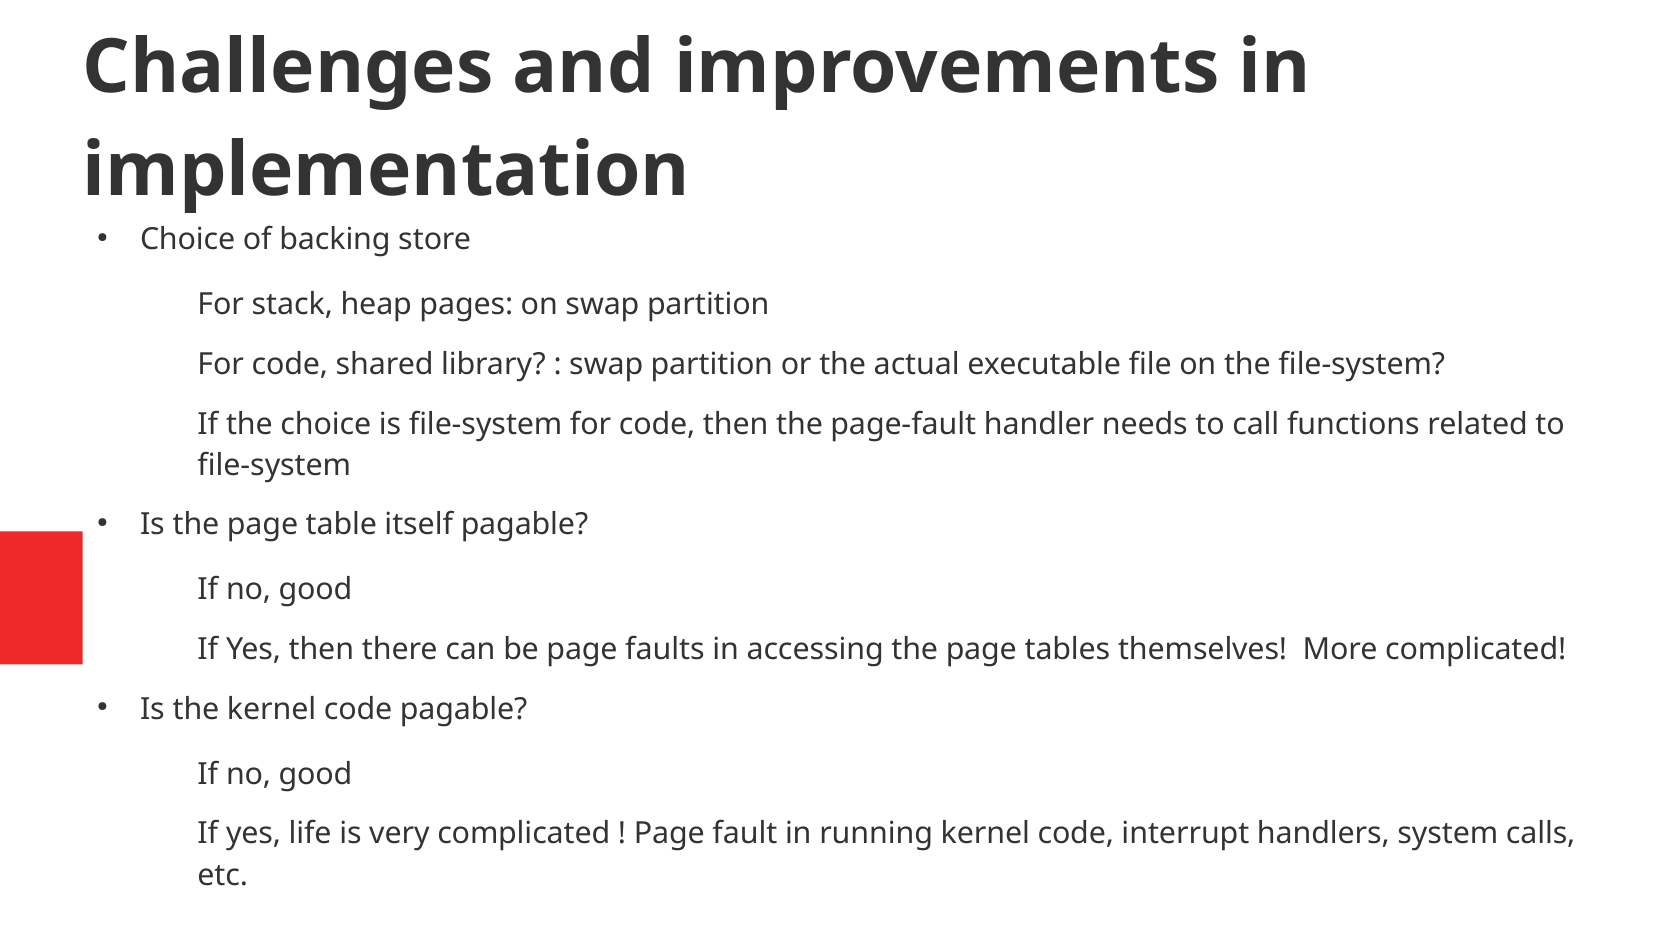

# Challenges and improvements in implementation
Choice of backing store
For stack, heap pages: on swap partition
For code, shared library? : swap partition or the actual executable file on the file-system?
If the choice is file-system for code, then the page-fault handler needs to call functions related to file-system
Is the page table itself pagable?
If no, good
If Yes, then there can be page faults in accessing the page tables themselves! More complicated!
Is the kernel code pagable?
If no, good
If yes, life is very complicated ! Page fault in running kernel code, interrupt handlers, system calls, etc.